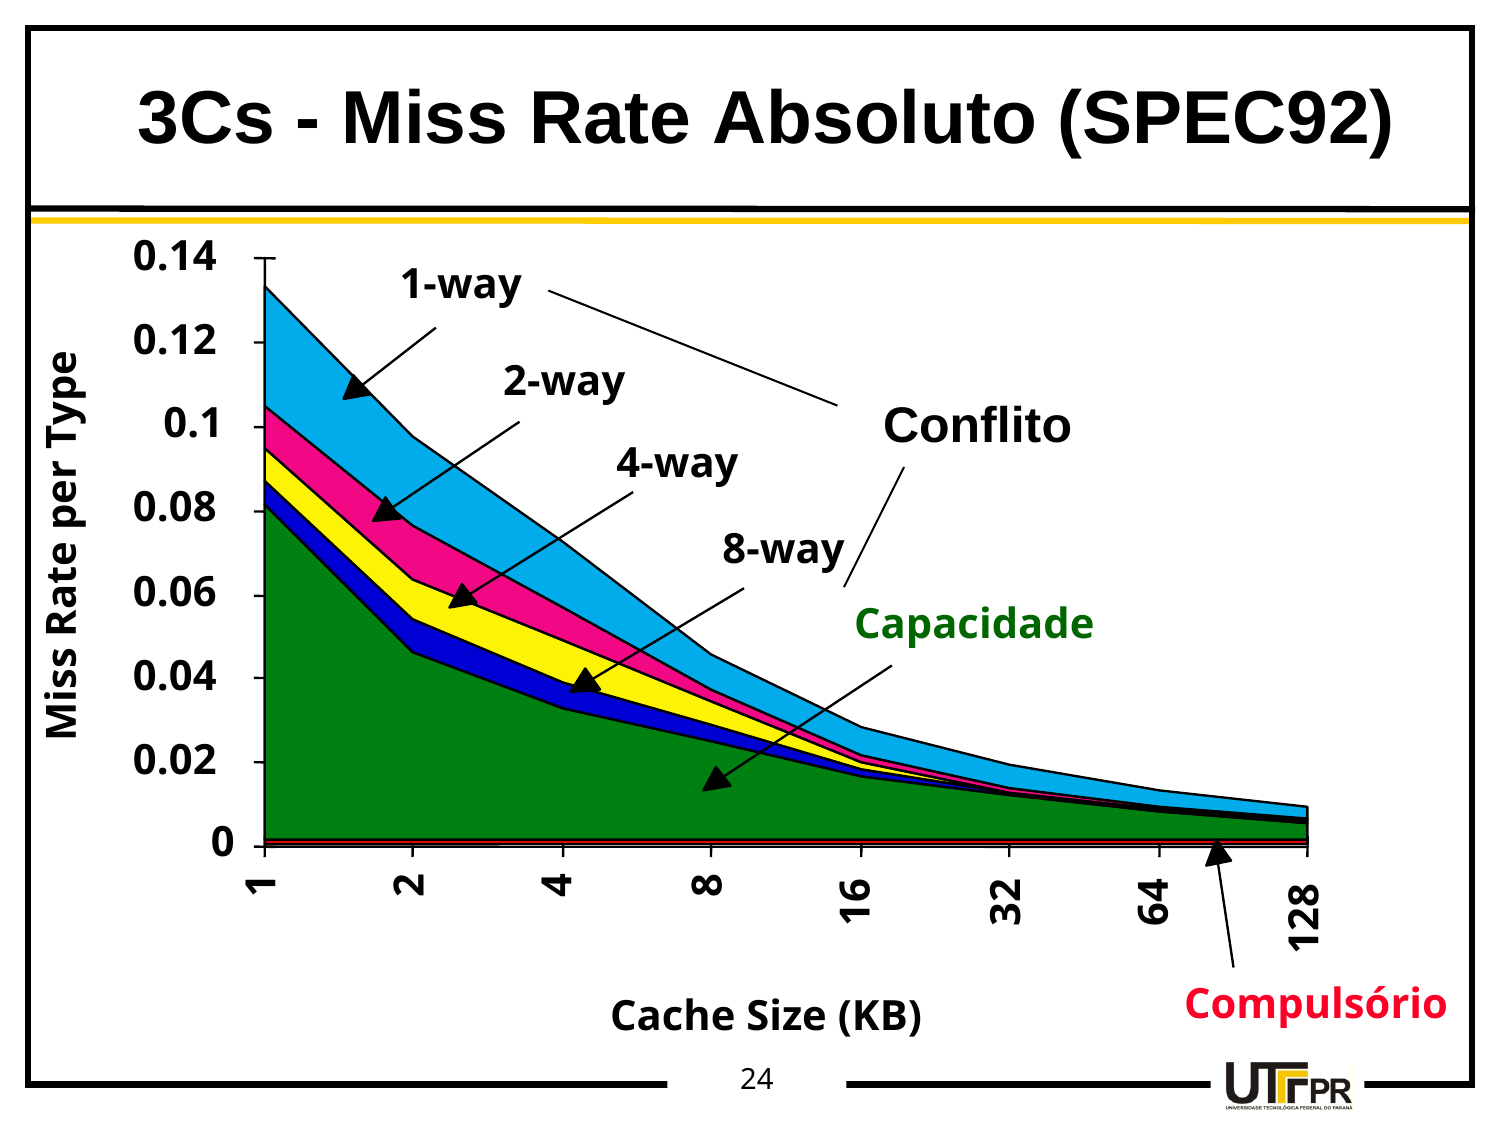

# 3Cs - Miss Rate Absoluto (SPEC92)
0.14
1-way
0.12
2-way
0.1
4-way
0.08
Miss Rate per Type
8-way
0.06
Capacidade
0.04
0.02
0
4
8
1
2
16
32
64
128
Compulsório
Cache Size (KB)
Conflito